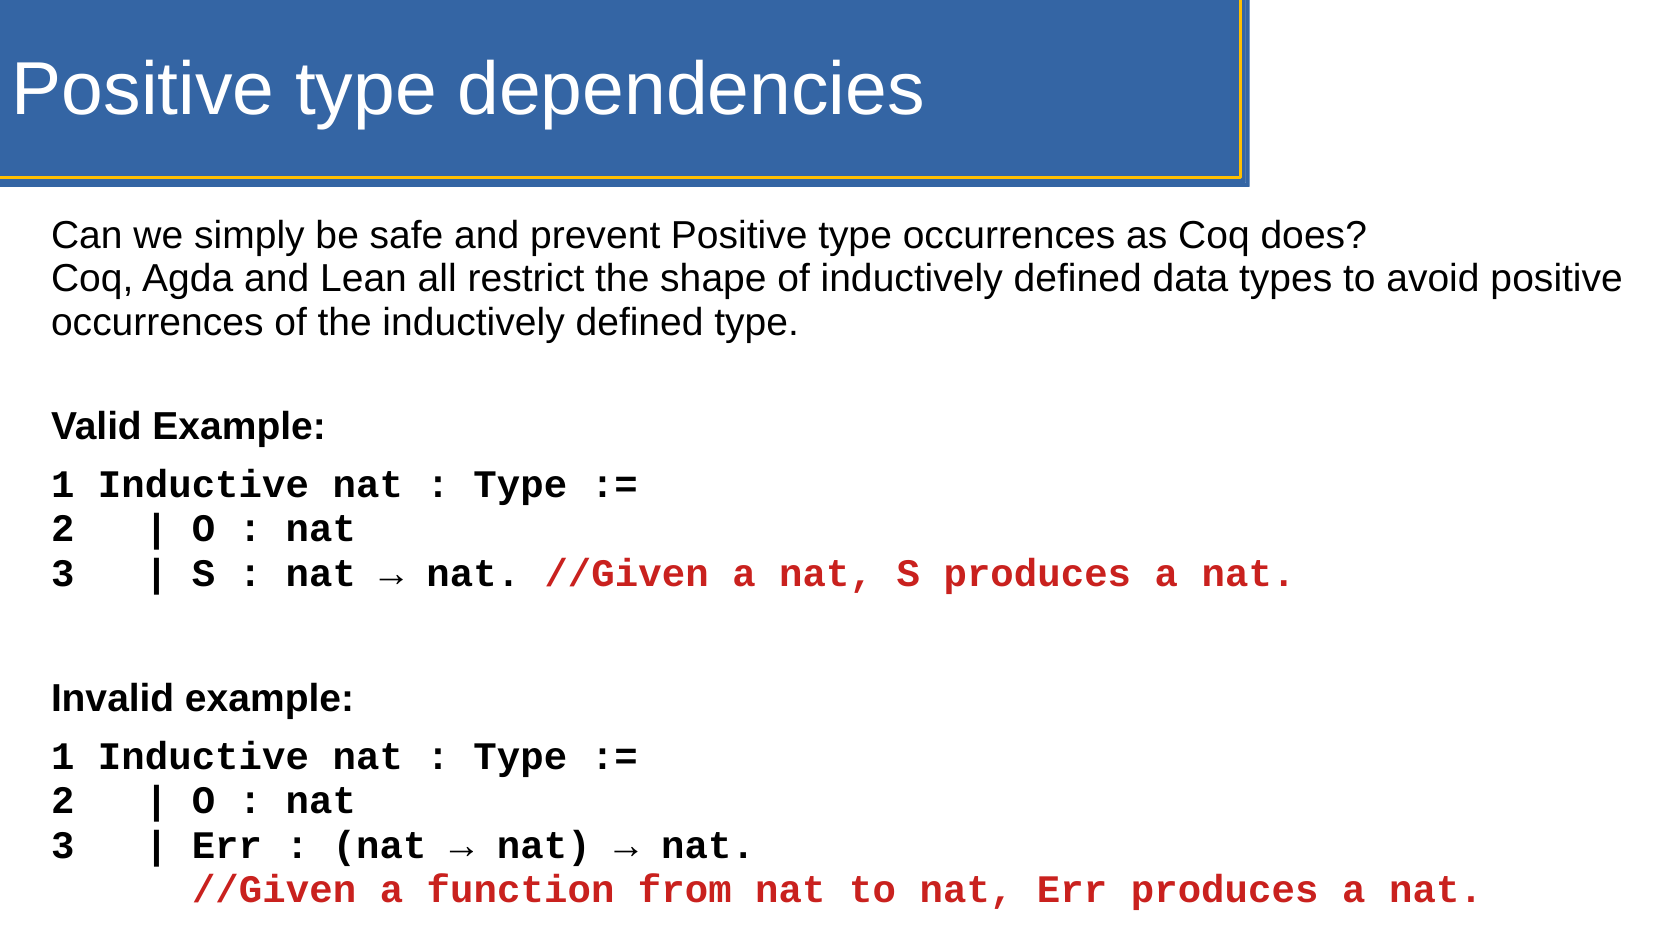

# Positive type dependencies
Can we simply be safe and prevent Positive type occurrences as Coq does?
Coq, Agda and Lean all restrict the shape of inductively defined data types to avoid positive occurrences of the inductively defined type.
Valid Example:
1 Inductive nat : Type :=
2 | O : nat
3 | S : nat → nat. //Given a nat, S produces a nat.
Invalid example:
1 Inductive nat : Type :=
2 | O : nat
3 | Err : (nat → nat) → nat.
 //Given a function from nat to nat, Err produces a nat.